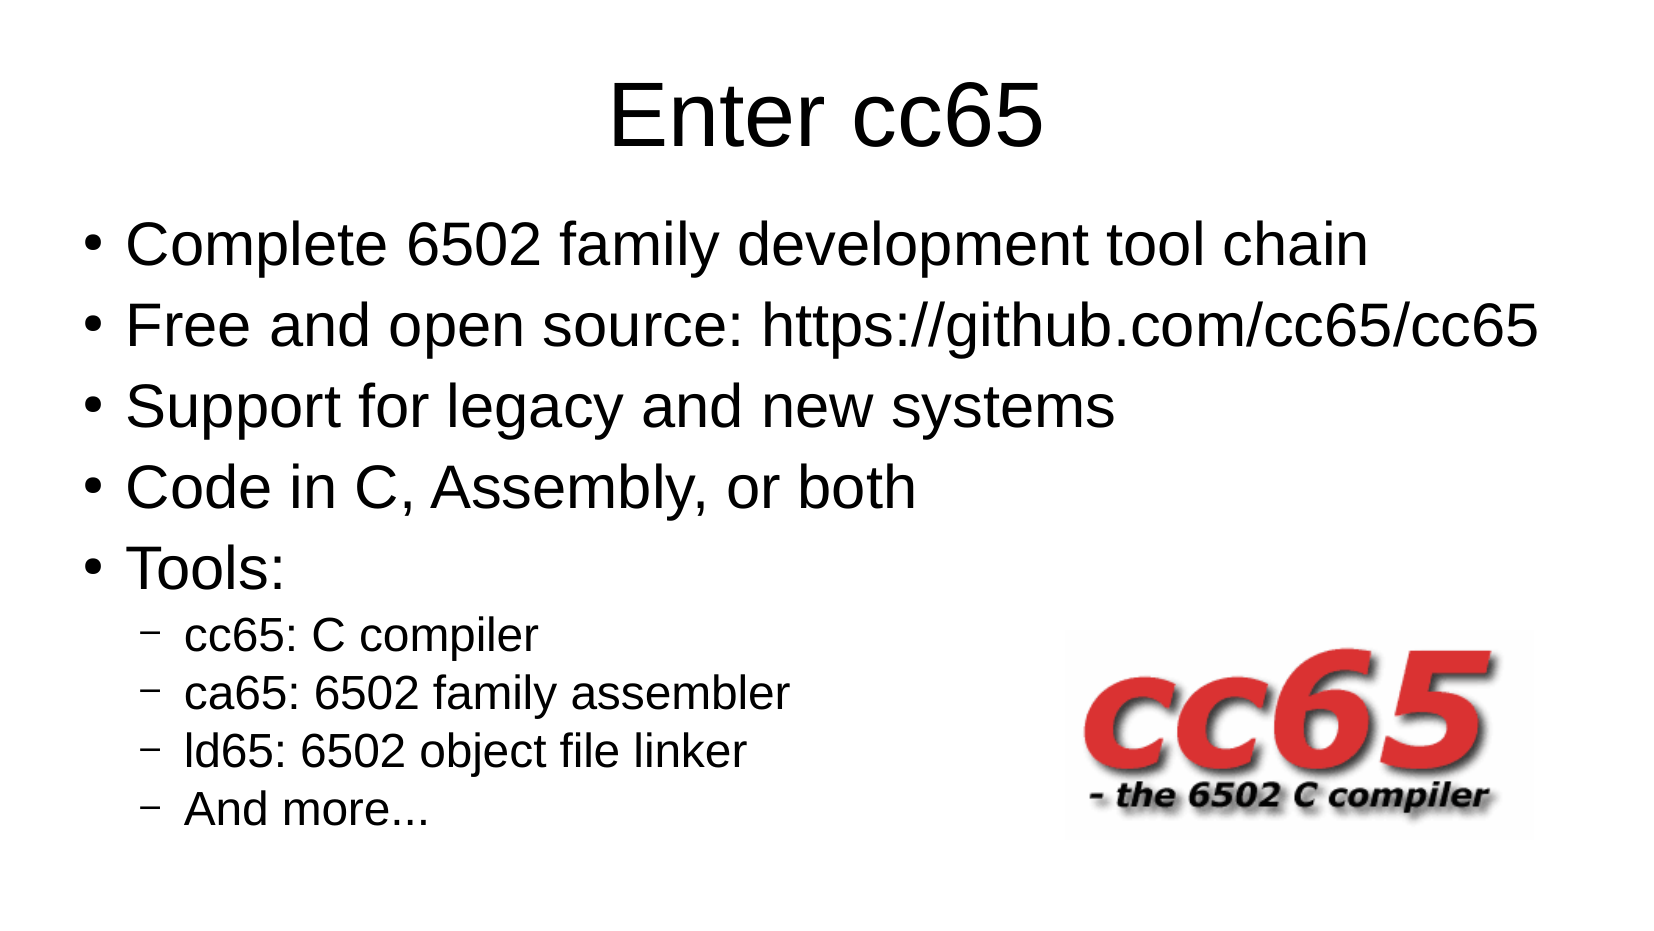

# Enter cc65
Complete 6502 family development tool chain
Free and open source: https://github.com/cc65/cc65
Support for legacy and new systems
Code in C, Assembly, or both
Tools:
cc65: C compiler
ca65: 6502 family assembler
ld65: 6502 object file linker
And more...